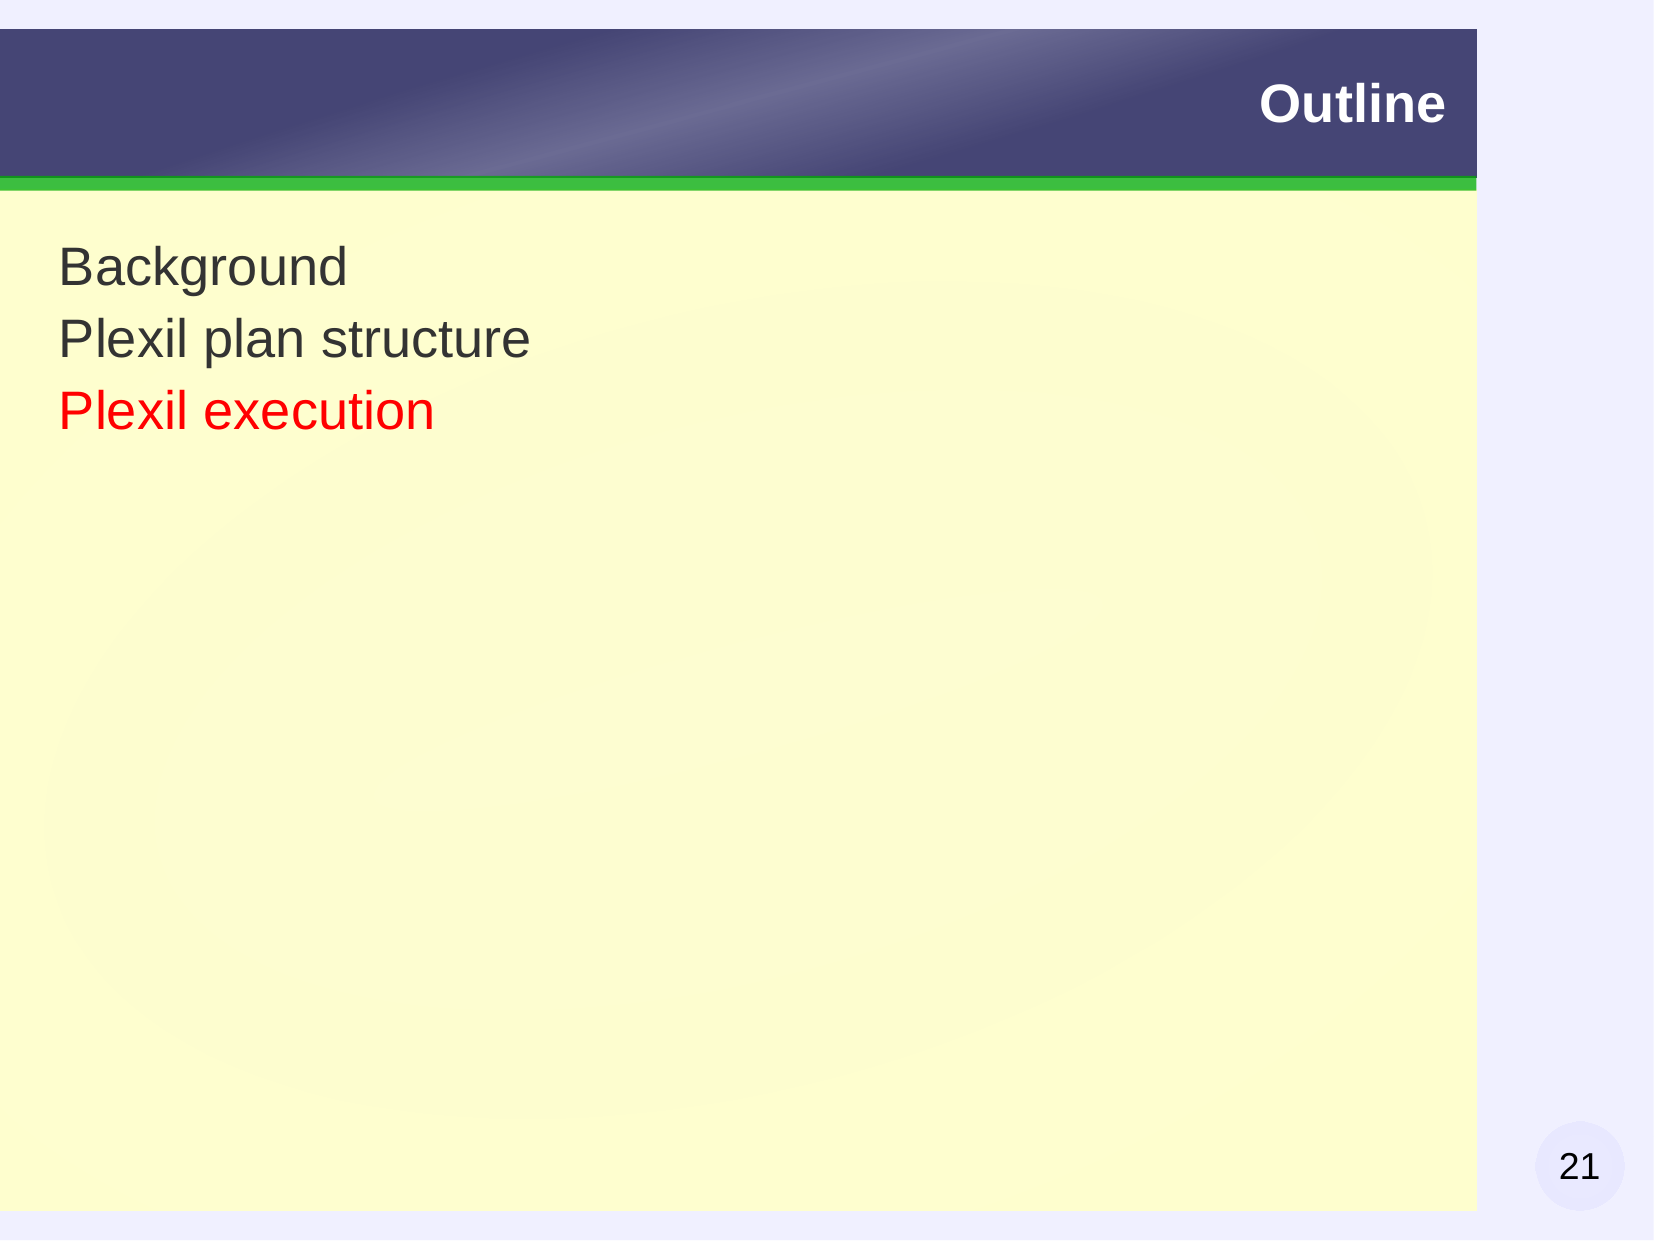

# Outline
Background
Plexil plan structure
Plexil execution